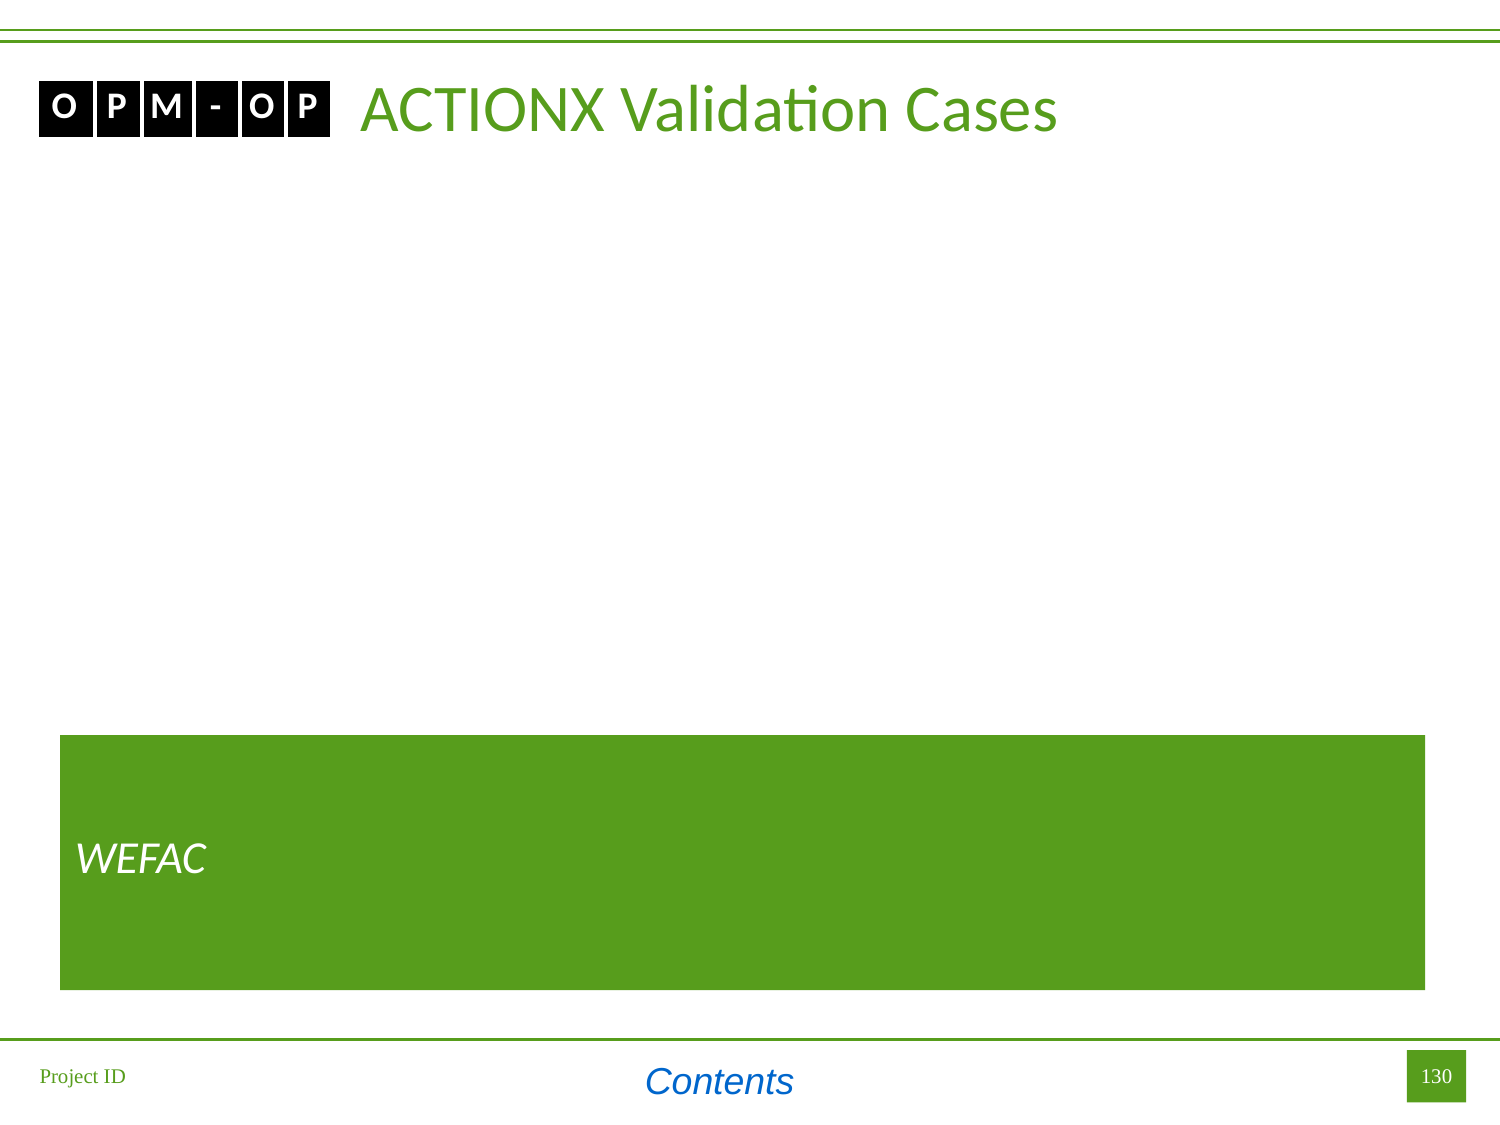

# ACTIONX Validation Cases
WEFAC
Project ID
130